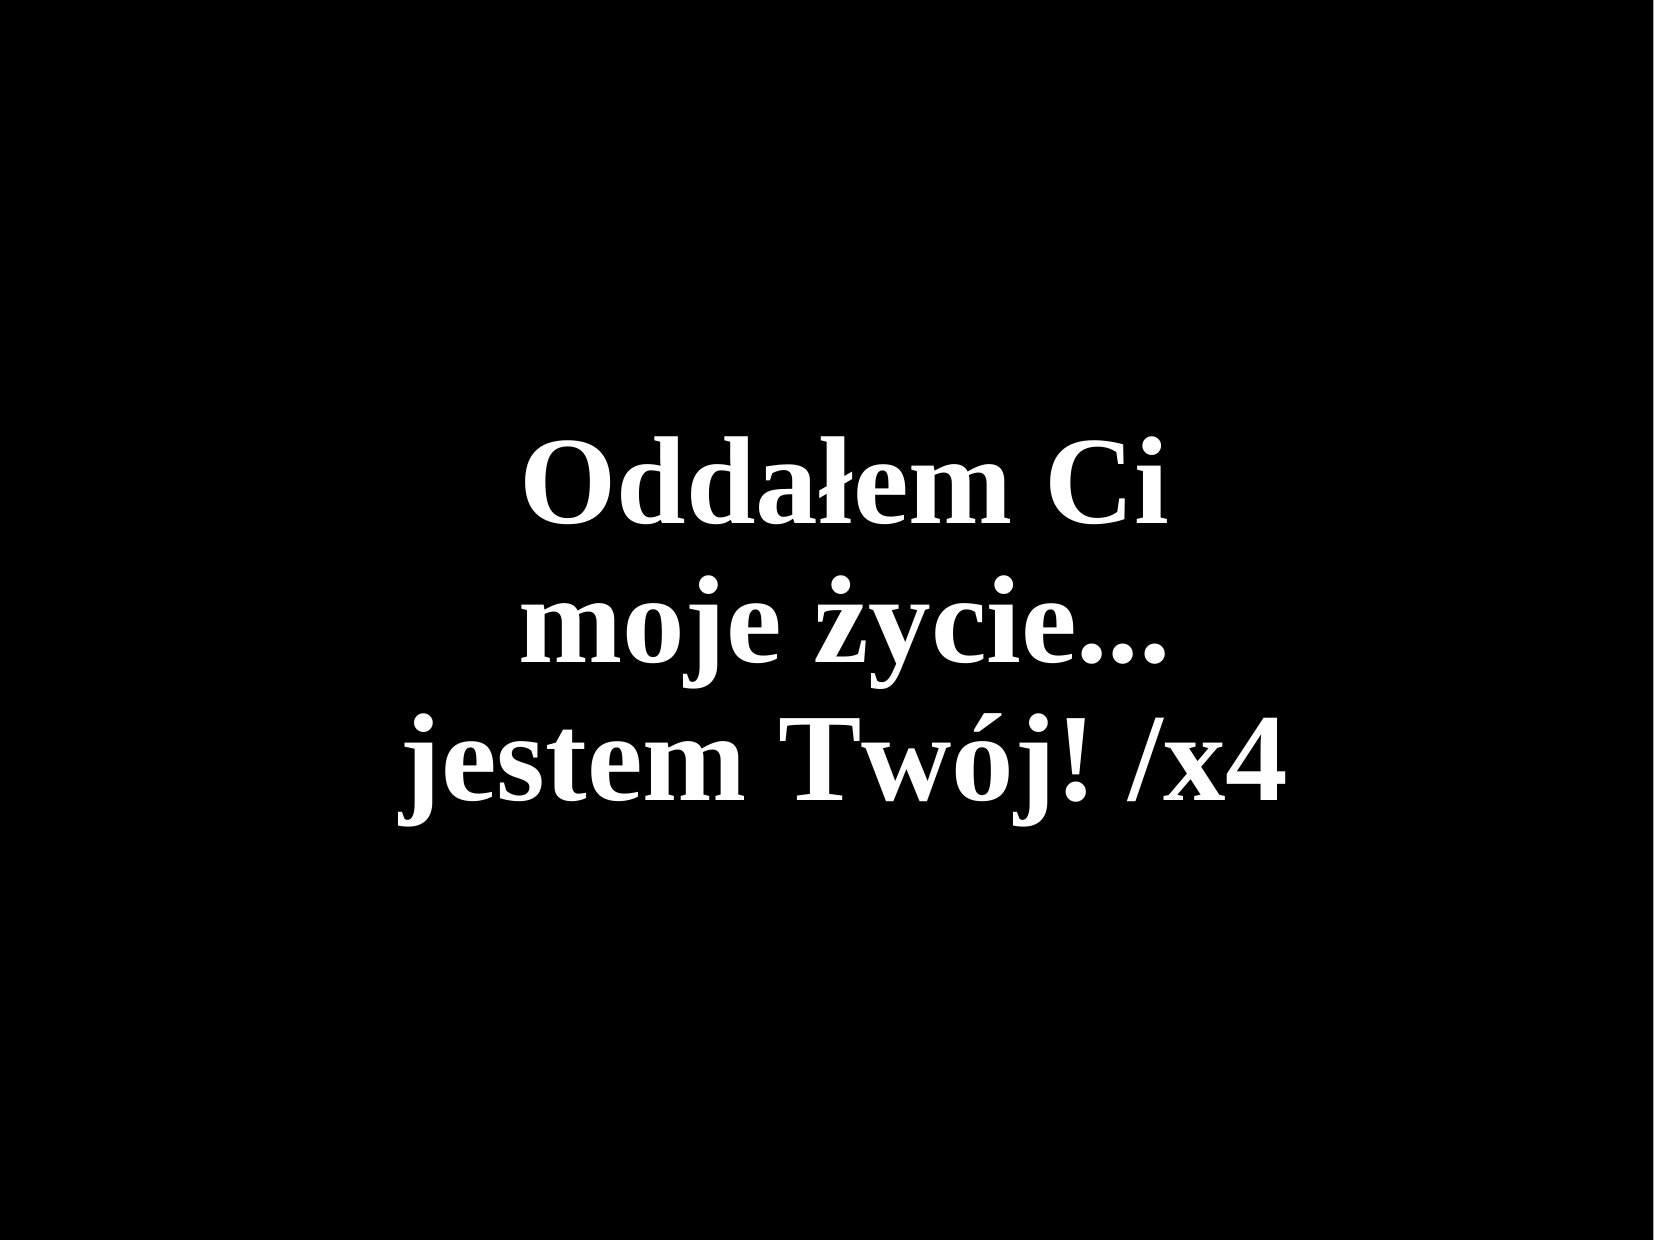

# Oddałem Ci
moje życie...
jestem Twój! /x4